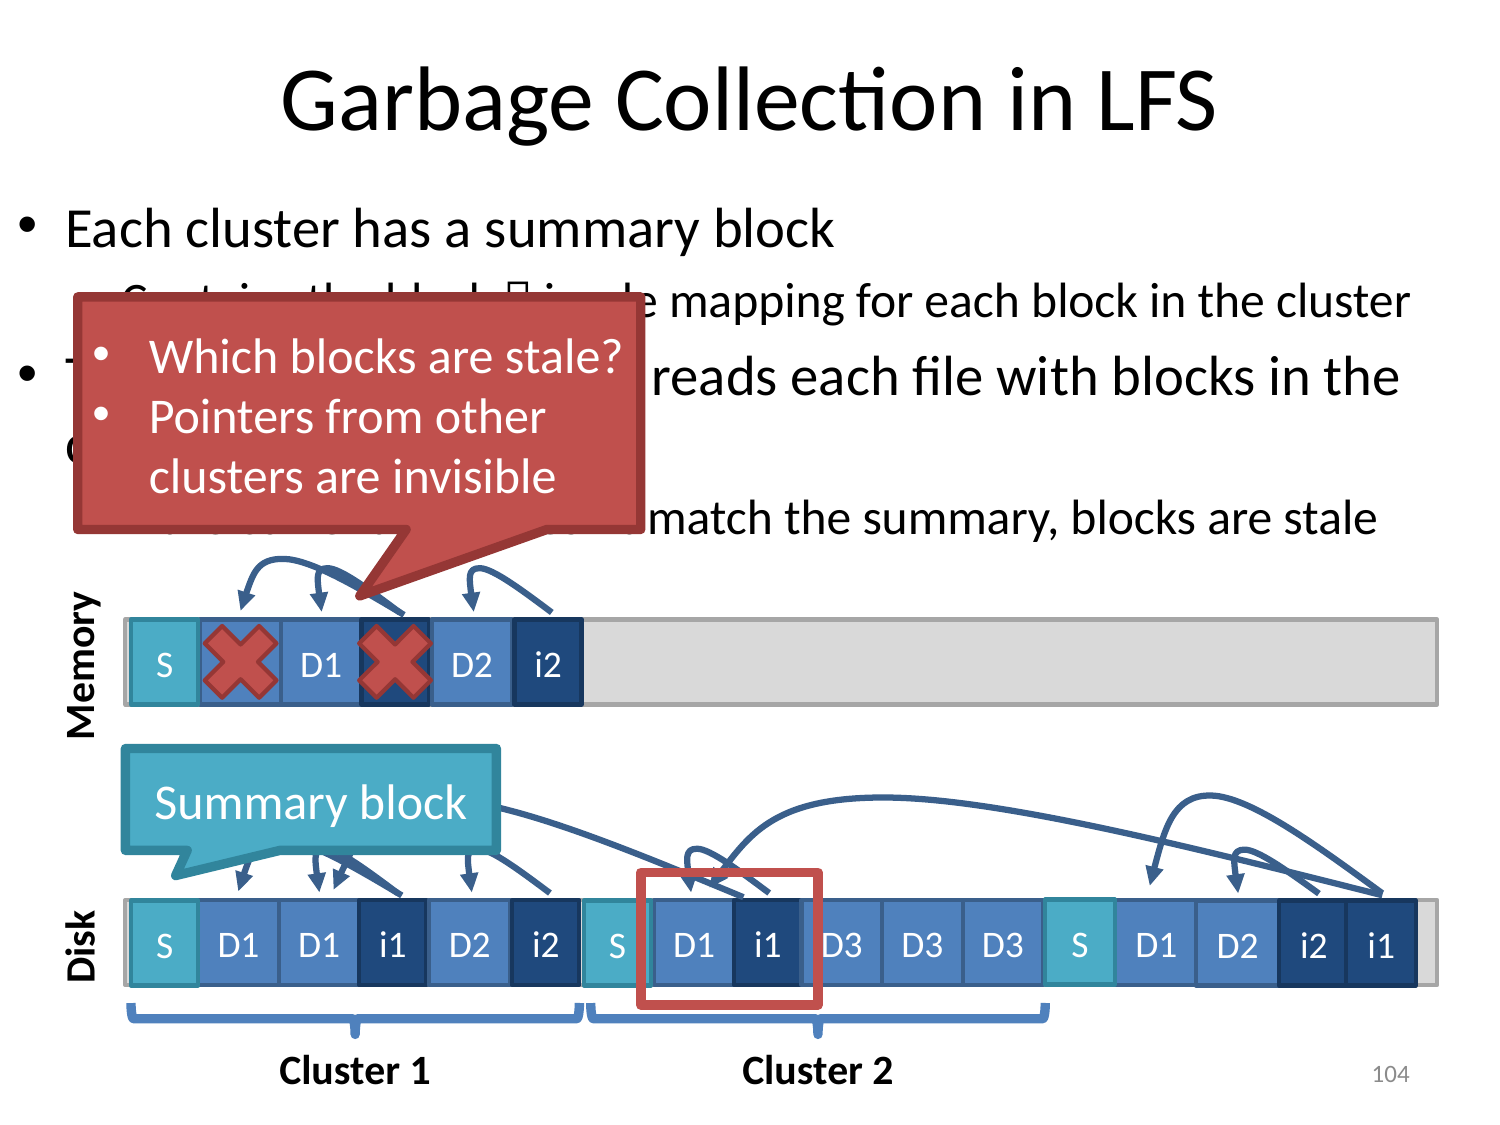

# Garbage Collection in LFS
Each cluster has a summary block
Contains the block  inode mapping for each block in the cluster
To check liveness, the GC reads each file with blocks in the cluster
If the current info doesn’t match the summary, blocks are stale
Which blocks are stale?
Pointers from other clusters are invisible
S
D1
D1
i1
D2
i2
Memory
Summary block
S
D1
D1
D1
i1
D2
i2
D1
i1
D3
D3
D3
S
S
D2
i2
i1
Disk
Cluster 1
Cluster 2